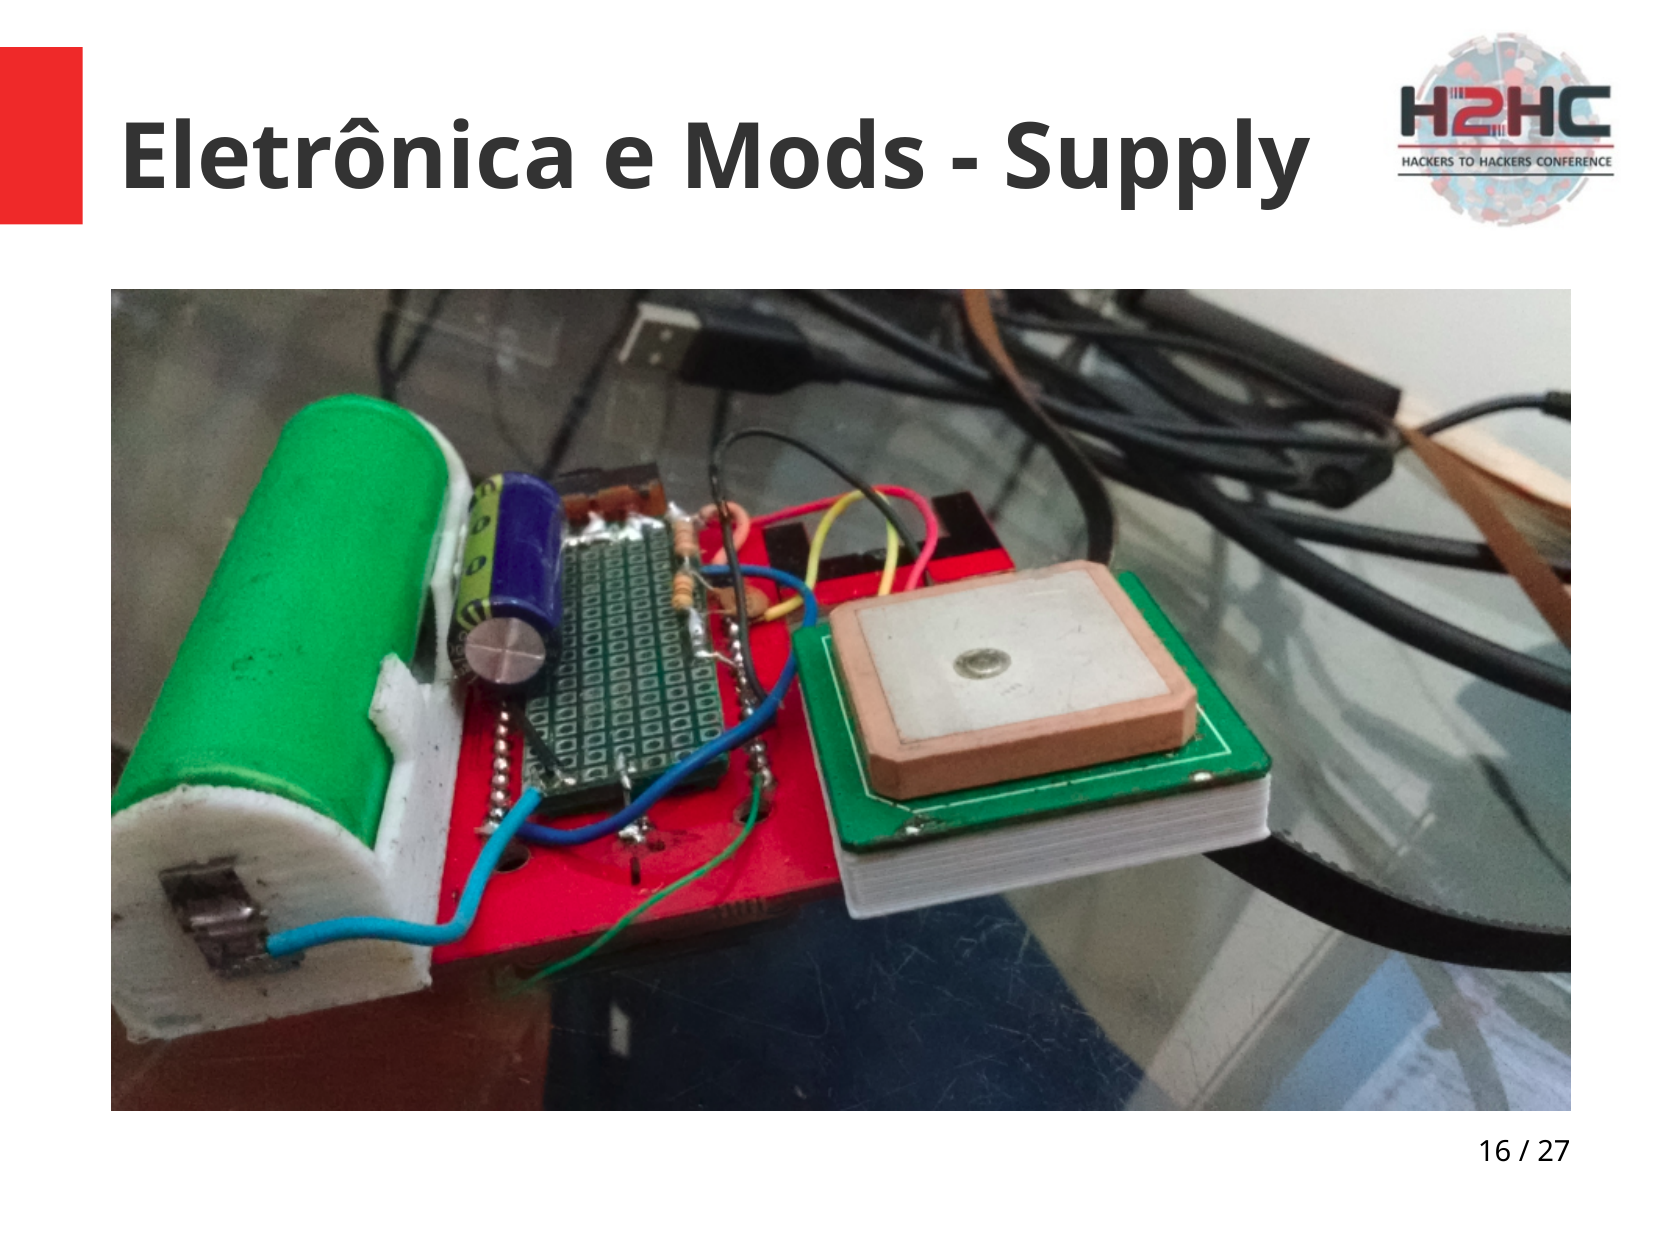

# Eletrônica e Mods - Supply
16